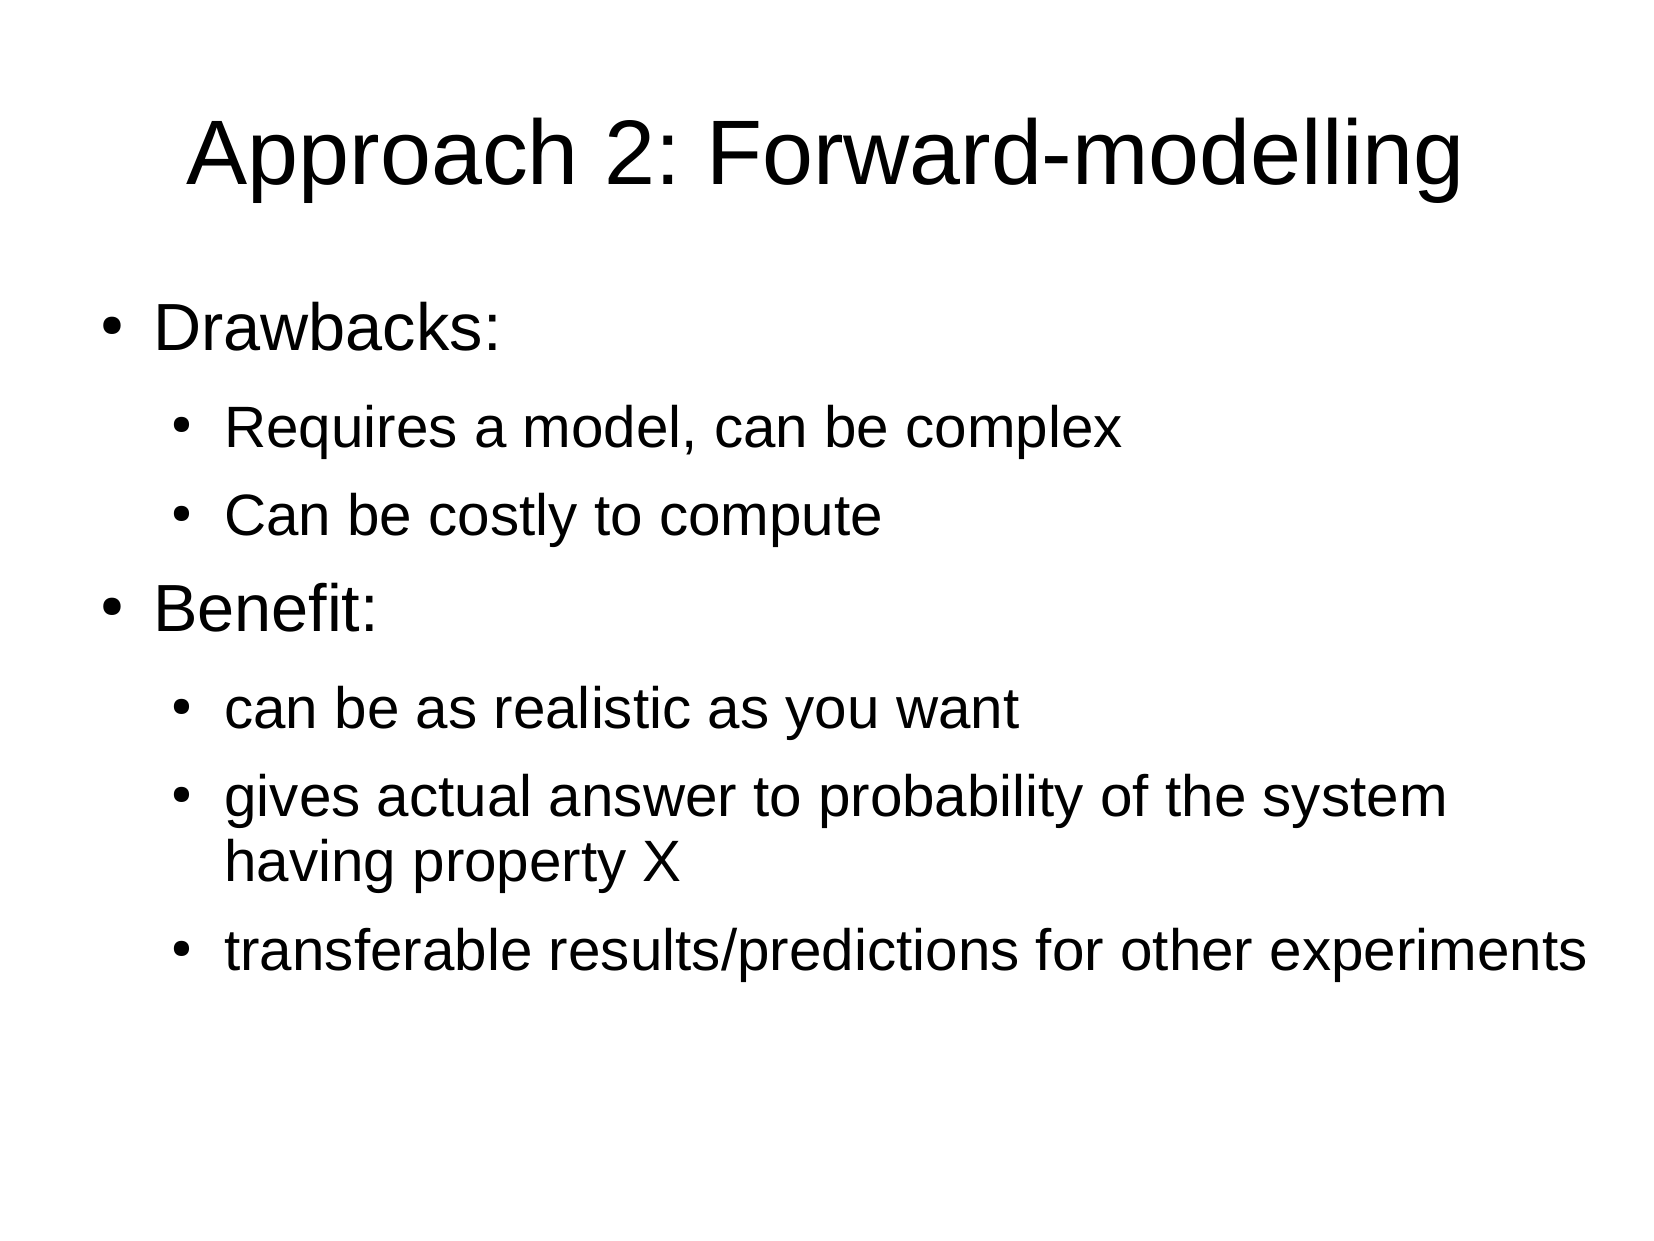

# Approach 2: Forward-modelling
Drawbacks:
Requires a model, can be complex
Can be costly to compute
Benefit:
can be as realistic as you want
gives actual answer to probability of the system having property X
transferable results/predictions for other experiments